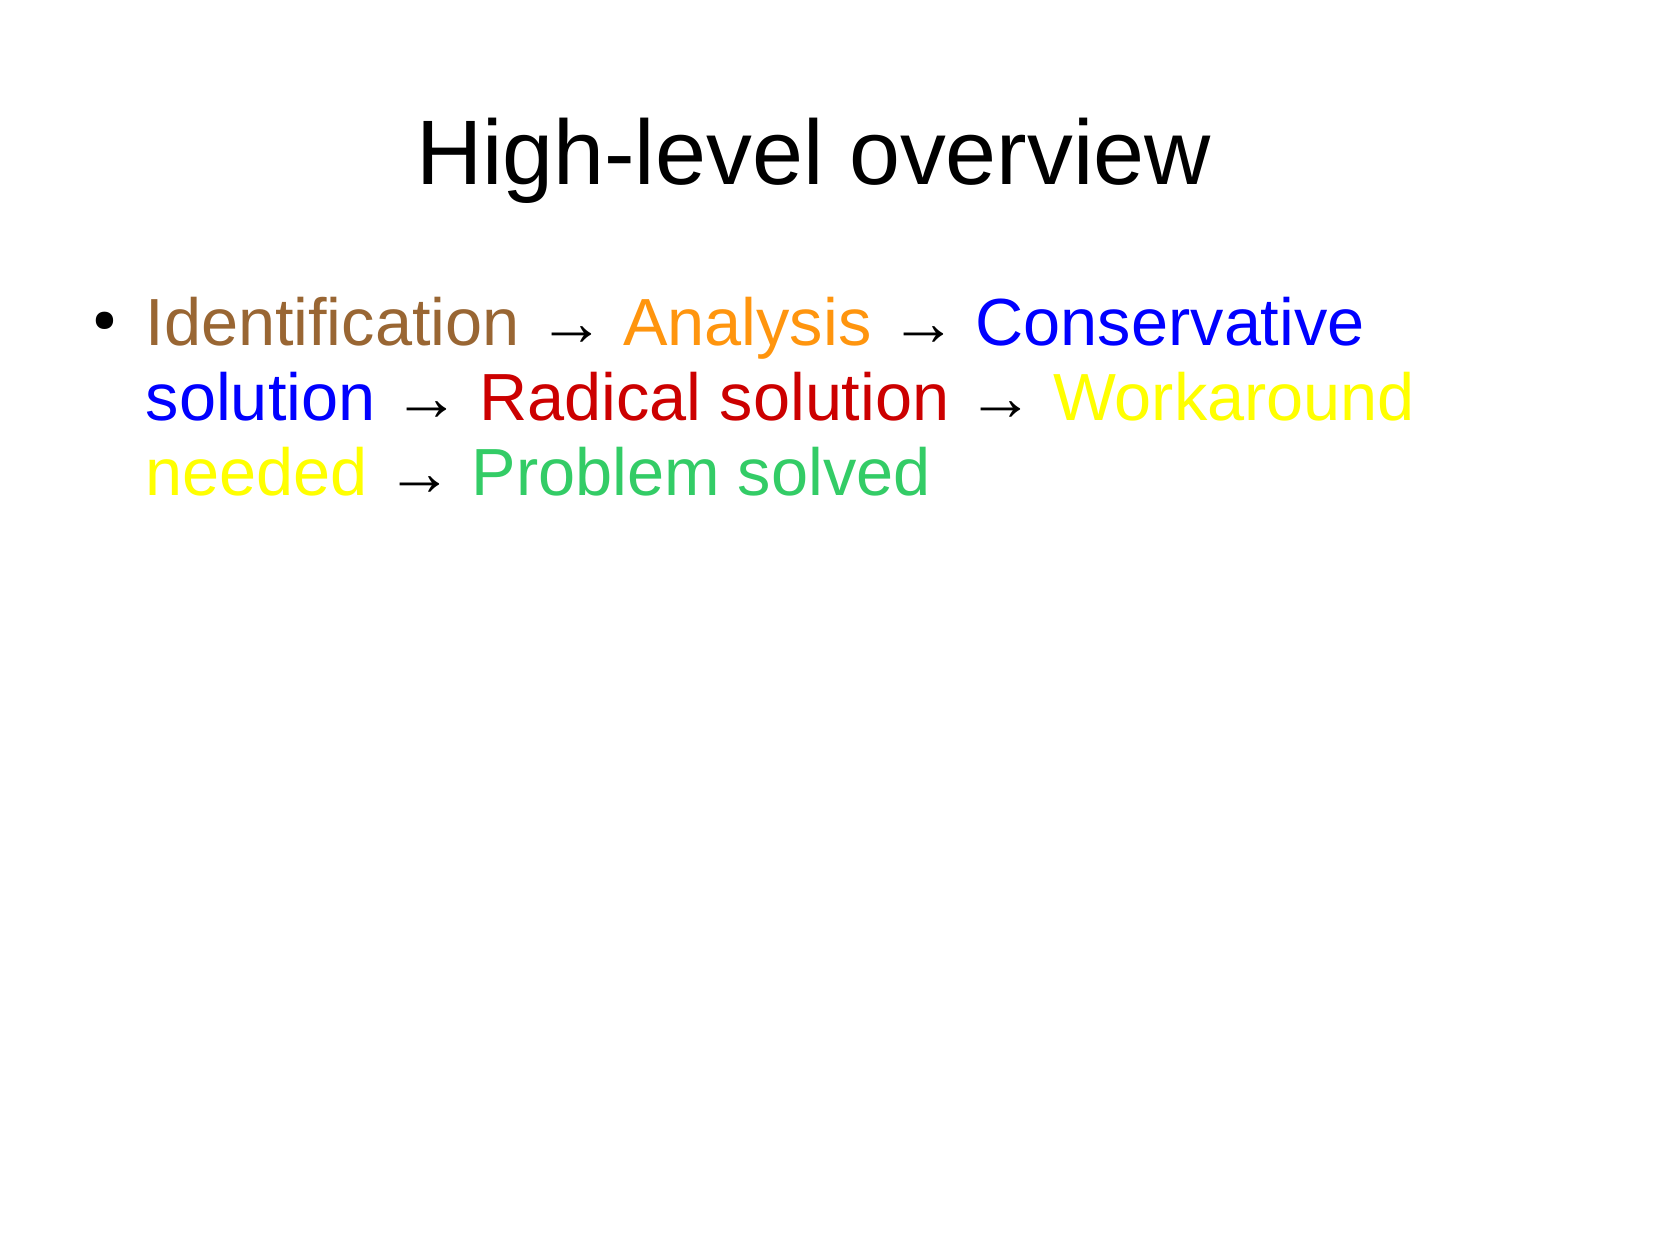

# High-level overview
Identification → Analysis → Conservative solution → Radical solution → Workaround needed → Problem solved